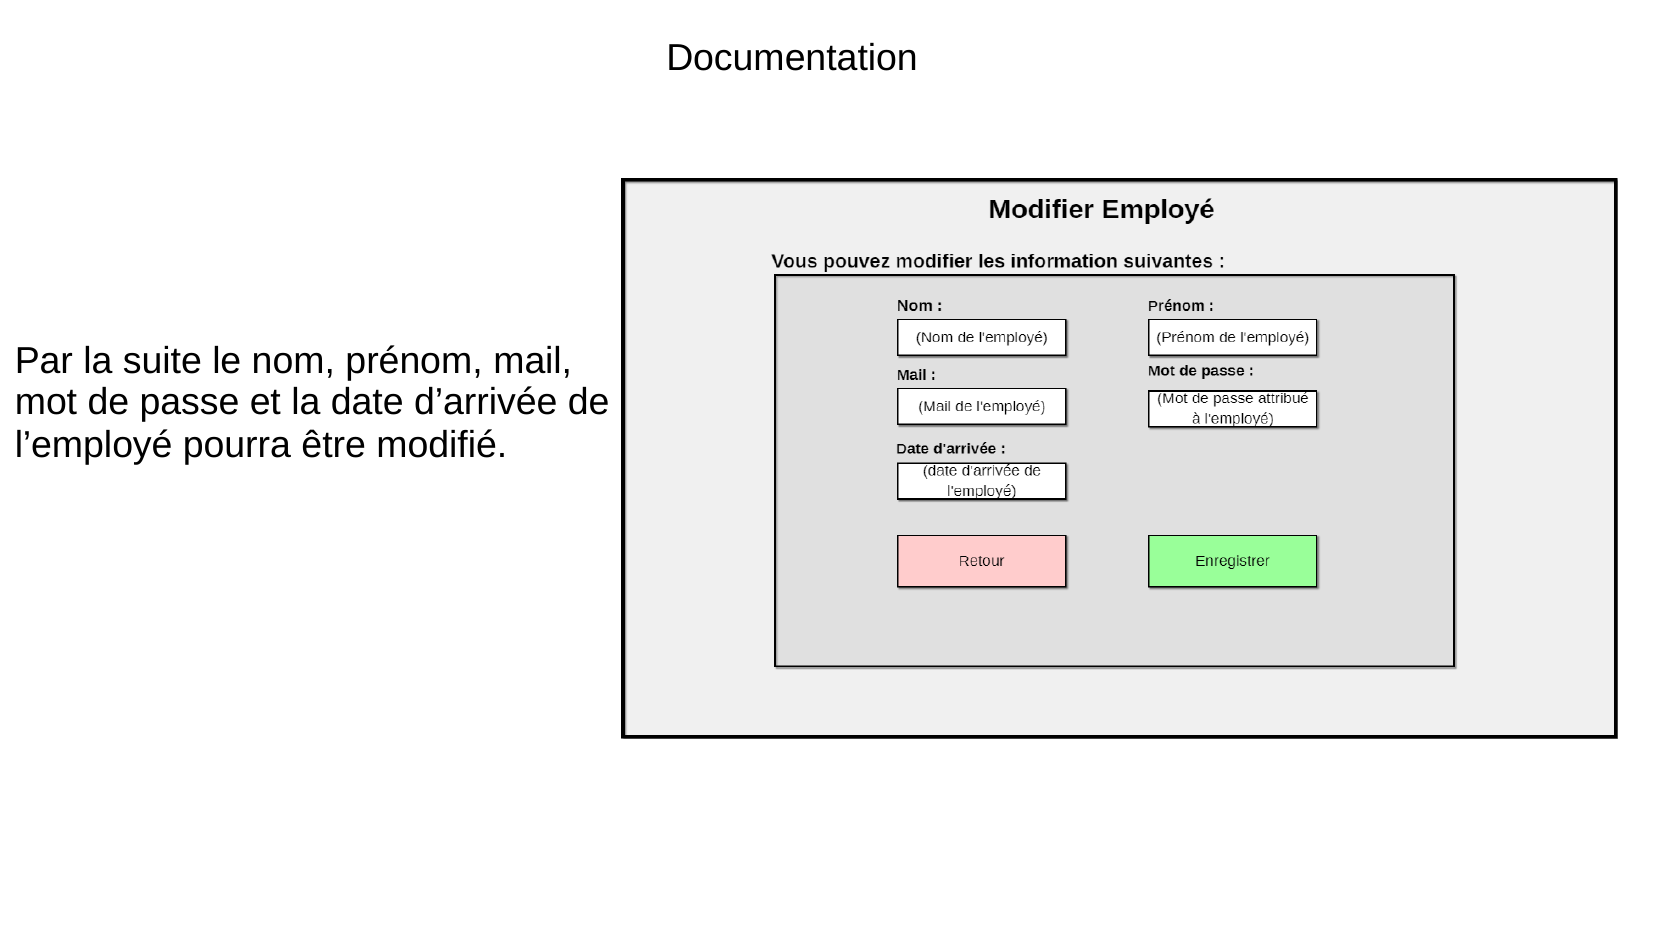

Documentation
Par la suite le nom, prénom, mail, mot de passe et la date d’arrivée de l’employé pourra être modifié.